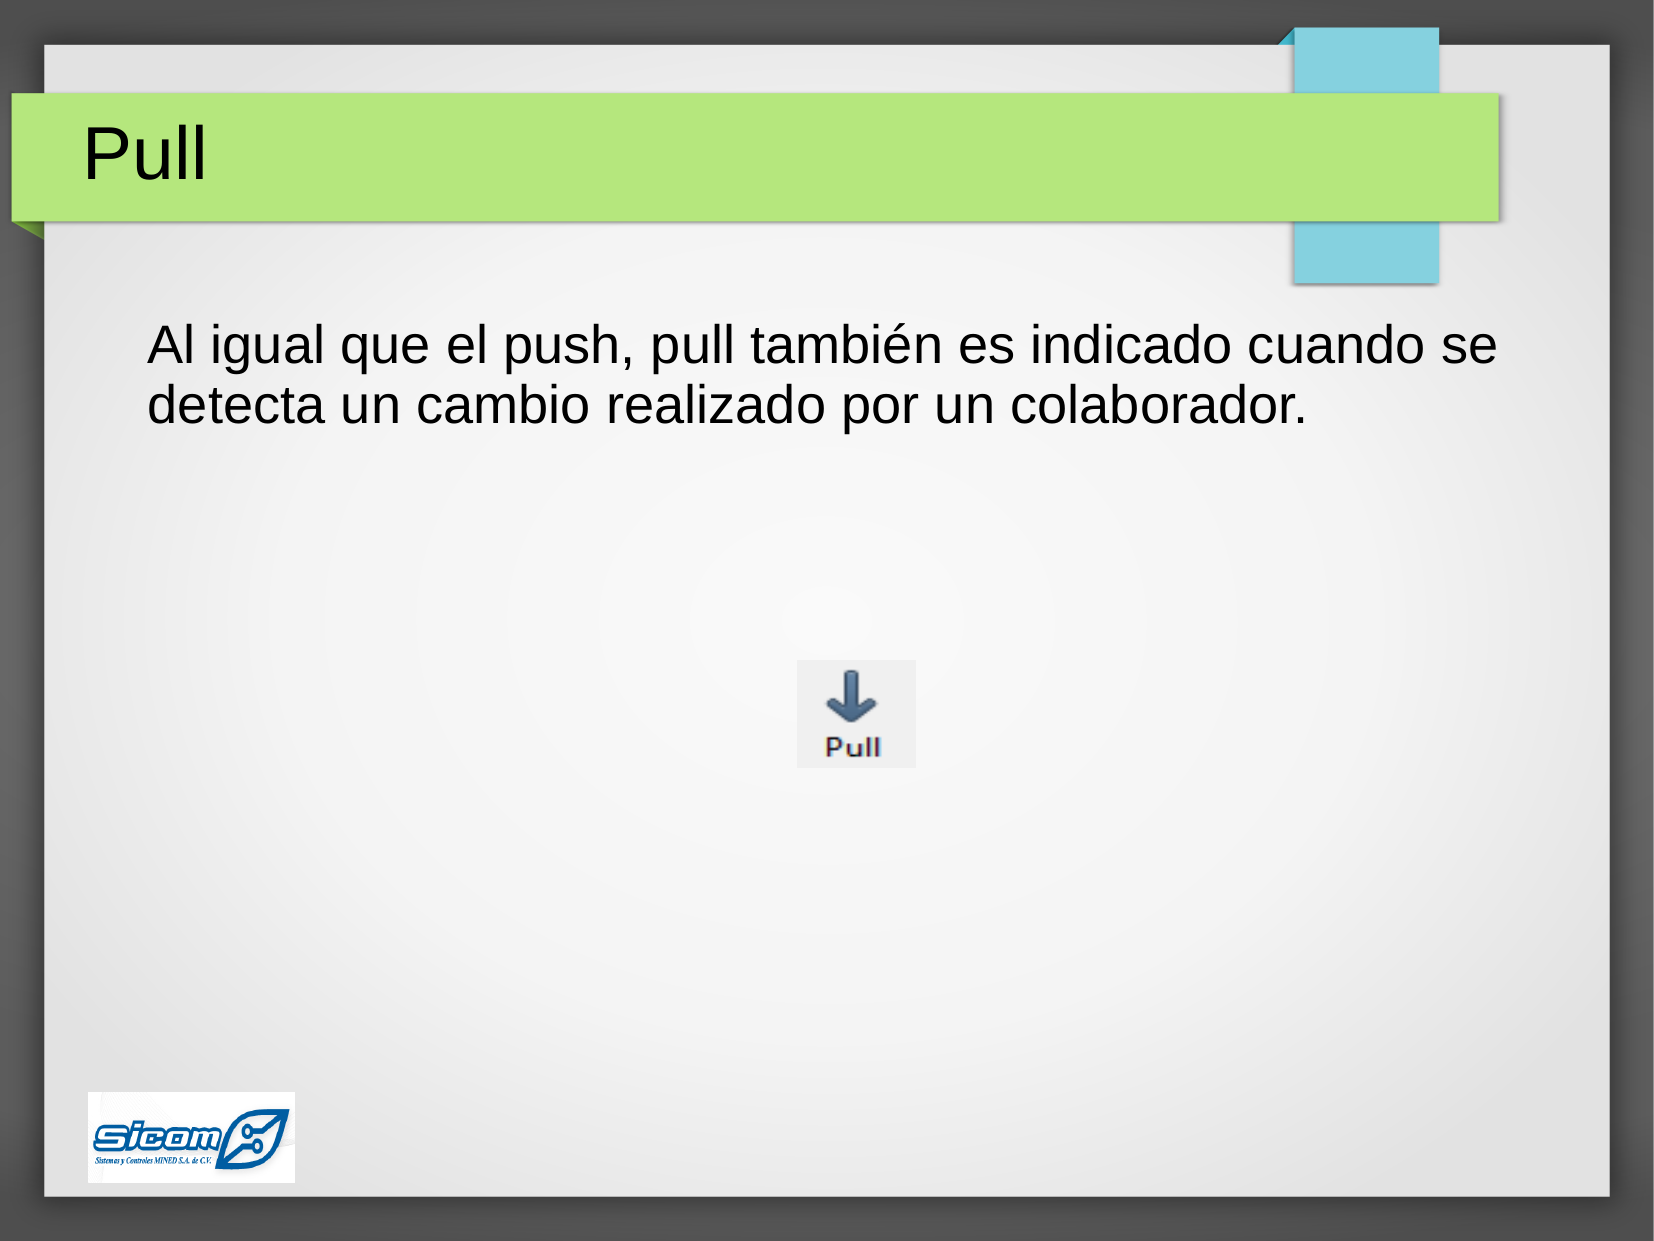

# Pull
Al igual que el push, pull también es indicado cuando se detecta un cambio realizado por un colaborador.